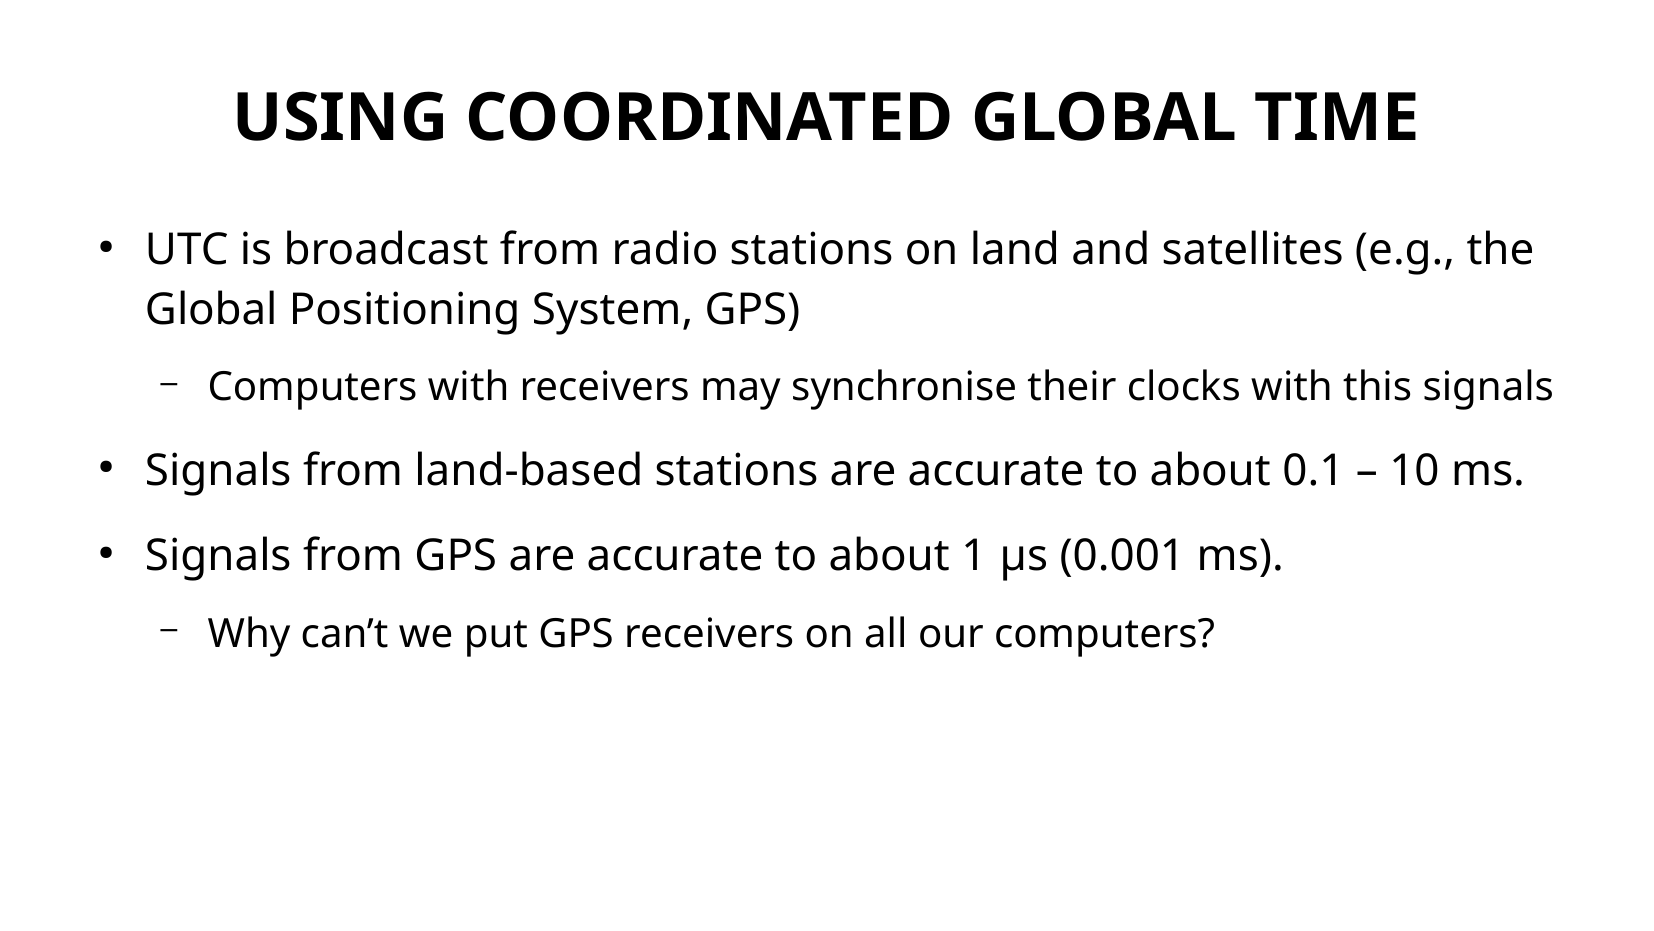

# USING COORDINATED GLOBAL TIME
UTC is broadcast from radio stations on land and satellites (e.g., the Global Positioning System, GPS)
Computers with receivers may synchronise their clocks with this signals
Signals from land-based stations are accurate to about 0.1 – 10 ms.
Signals from GPS are accurate to about 1 µs (0.001 ms).
Why can’t we put GPS receivers on all our computers?